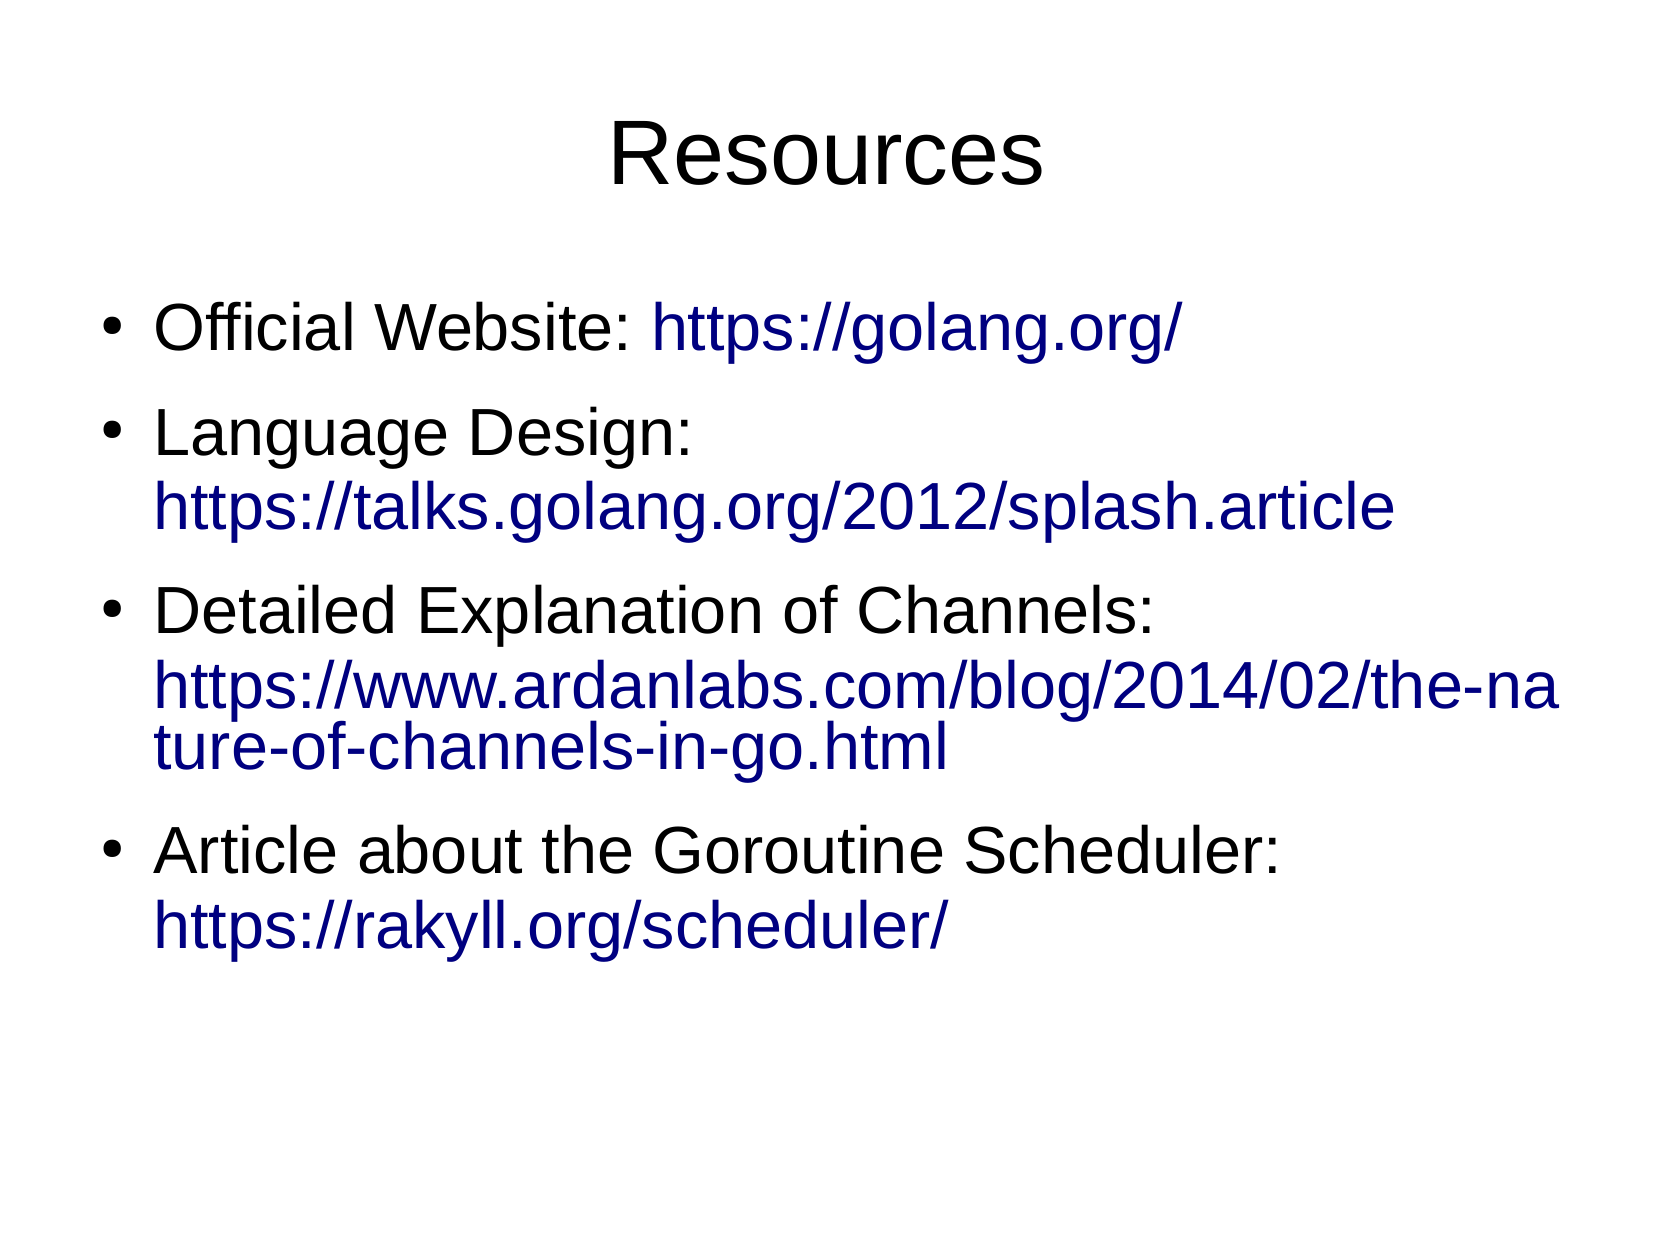

# Resources
Official Website: https://golang.org/
Language Design: https://talks.golang.org/2012/splash.article
Detailed Explanation of Channels:
https://www.ardanlabs.com/blog/2014/02/the-nature-of-channels-in-go.html
Article about the Goroutine Scheduler:
https://rakyll.org/scheduler/